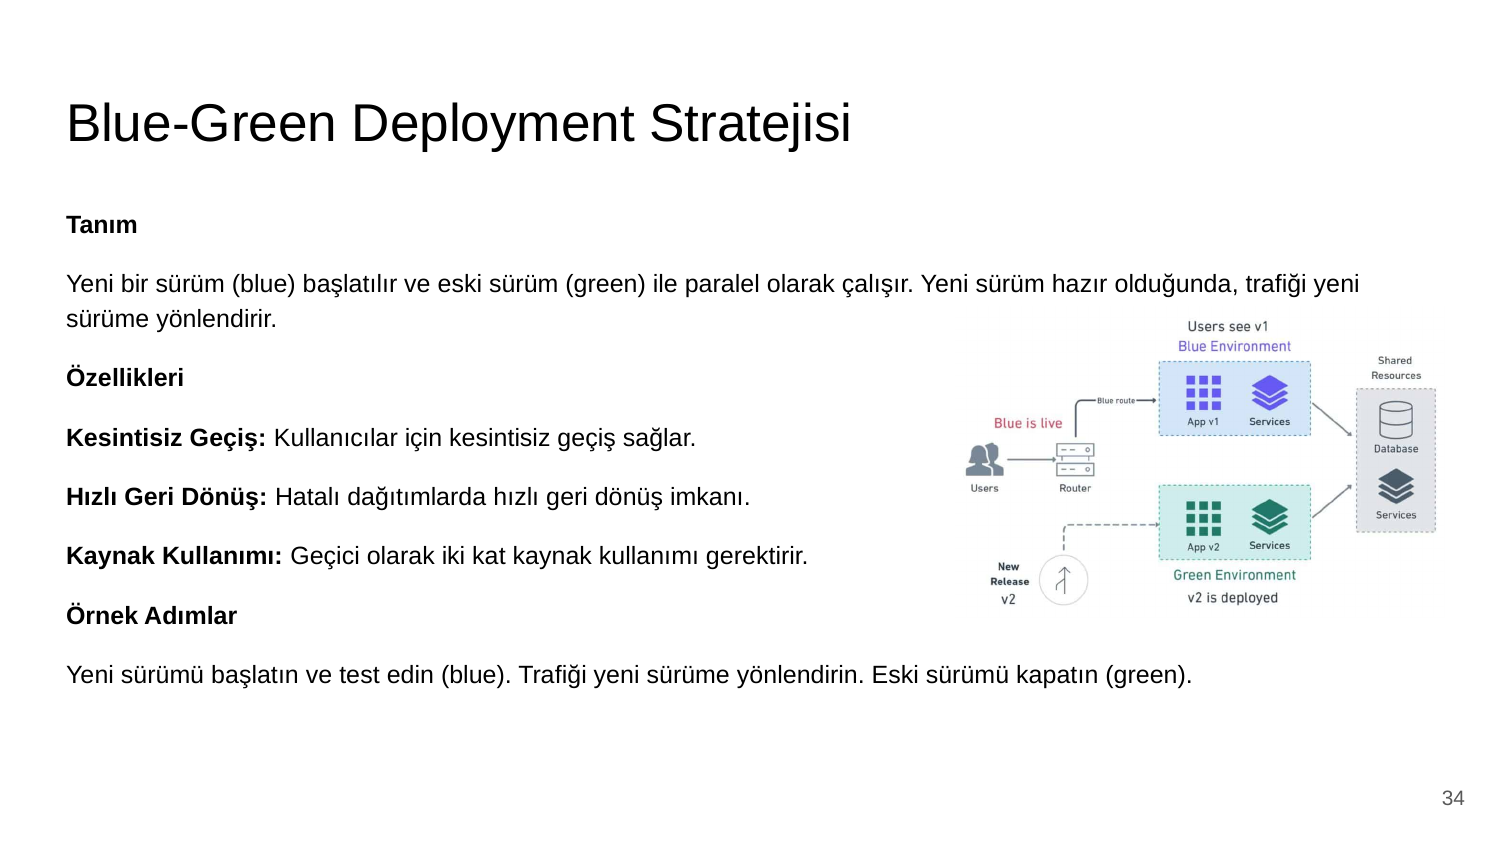

# Blue-Green Deployment Stratejisi
Tanım
Yeni bir sürüm (blue) başlatılır ve eski sürüm (green) ile paralel olarak çalışır. Yeni sürüm hazır olduğunda, trafiği yeni sürüme yönlendirir.
Özellikleri
Kesintisiz Geçiş: Kullanıcılar için kesintisiz geçiş sağlar.
Hızlı Geri Dönüş: Hatalı dağıtımlarda hızlı geri dönüş imkanı.
Kaynak Kullanımı: Geçici olarak iki kat kaynak kullanımı gerektirir.
Örnek Adımlar
Yeni sürümü başlatın ve test edin (blue). Trafiği yeni sürüme yönlendirin. Eski sürümü kapatın (green).